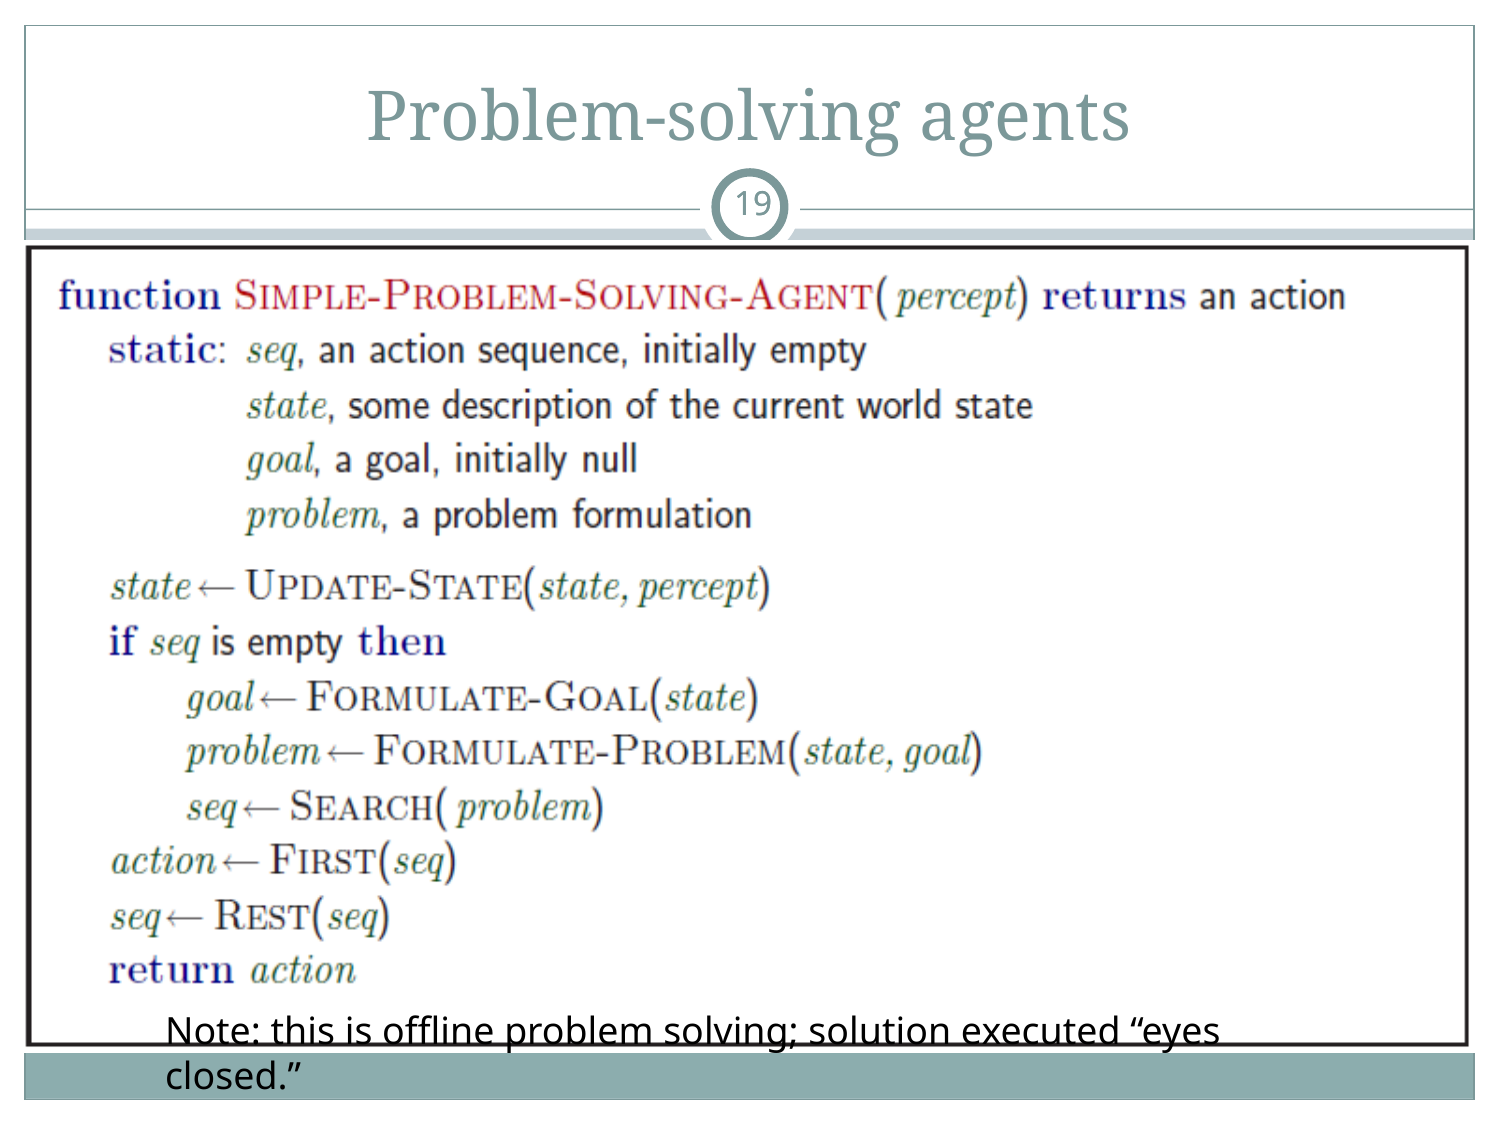

# Problem-solving agents
Note: this is offline problem solving; solution executed “eyes closed.”